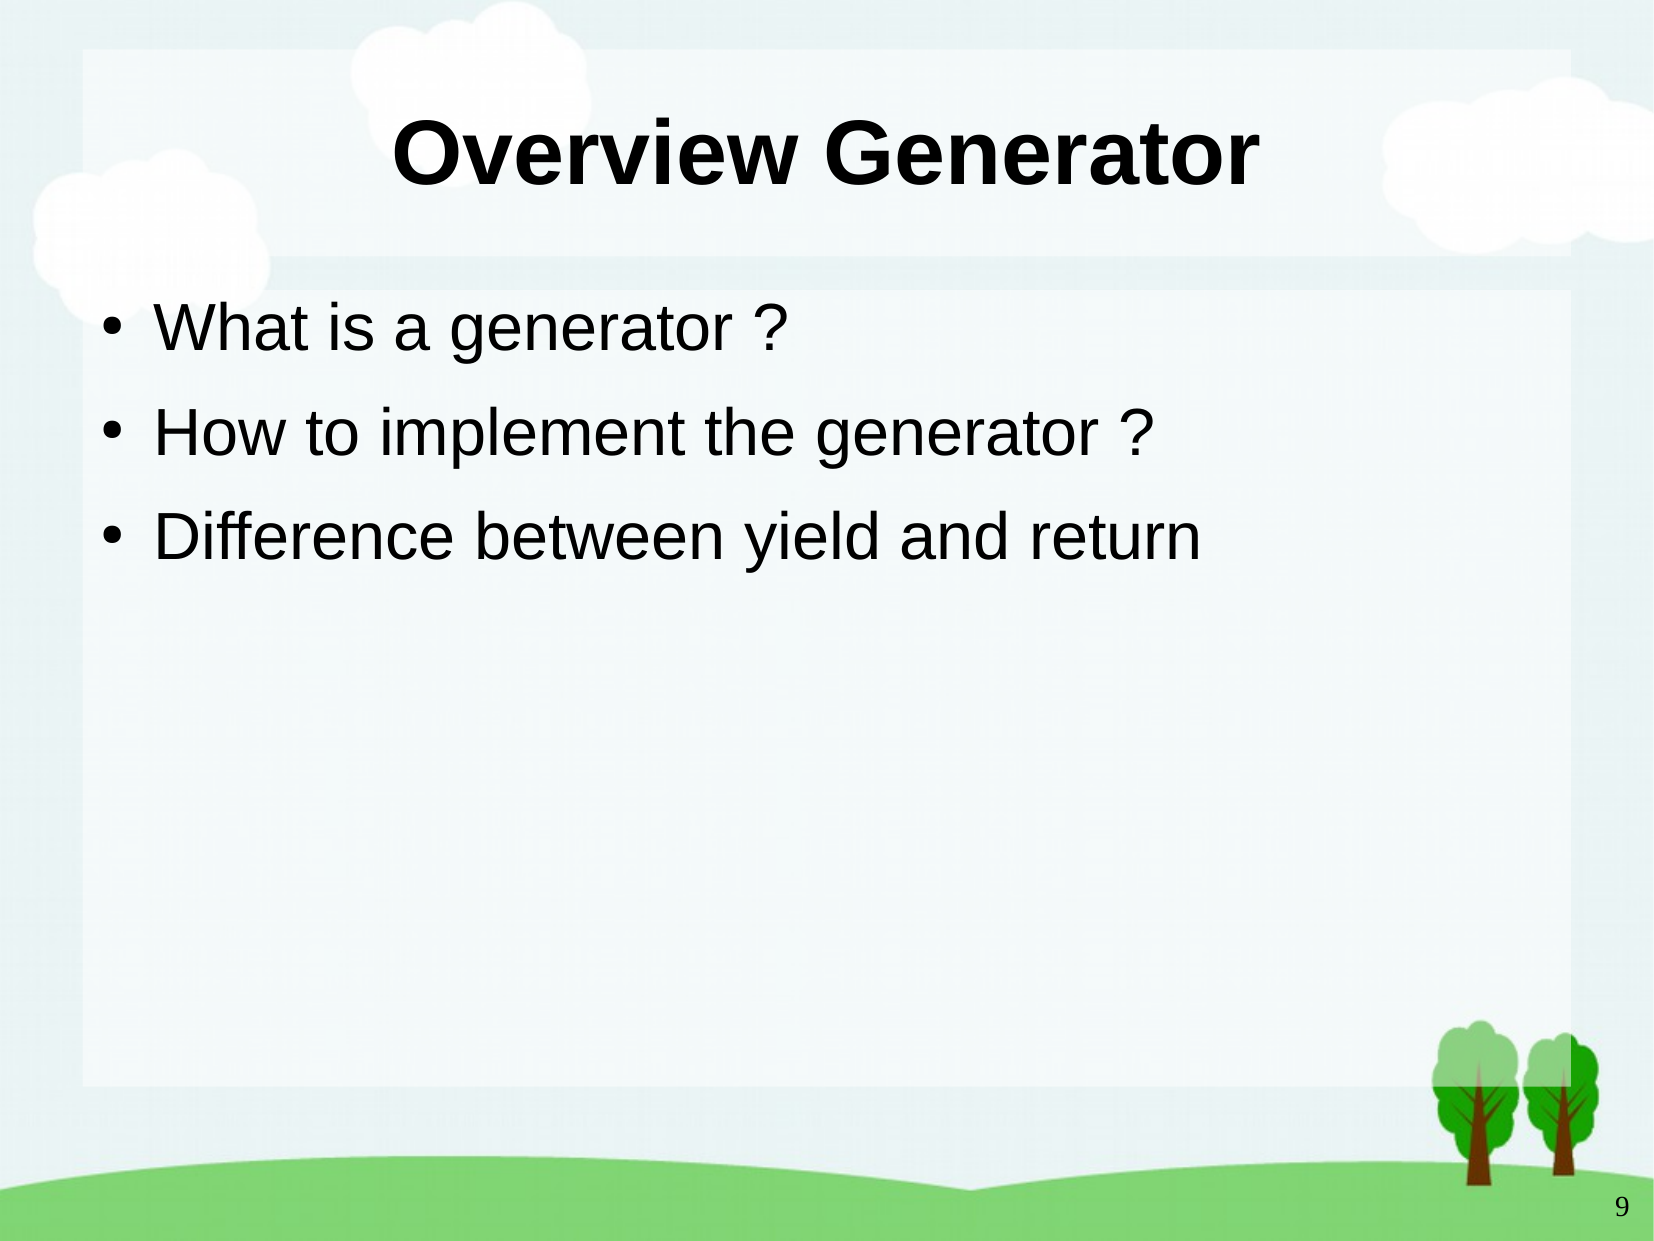

# Overview Generator
What is a generator ?
How to implement the generator ?
Difference between yield and return
9